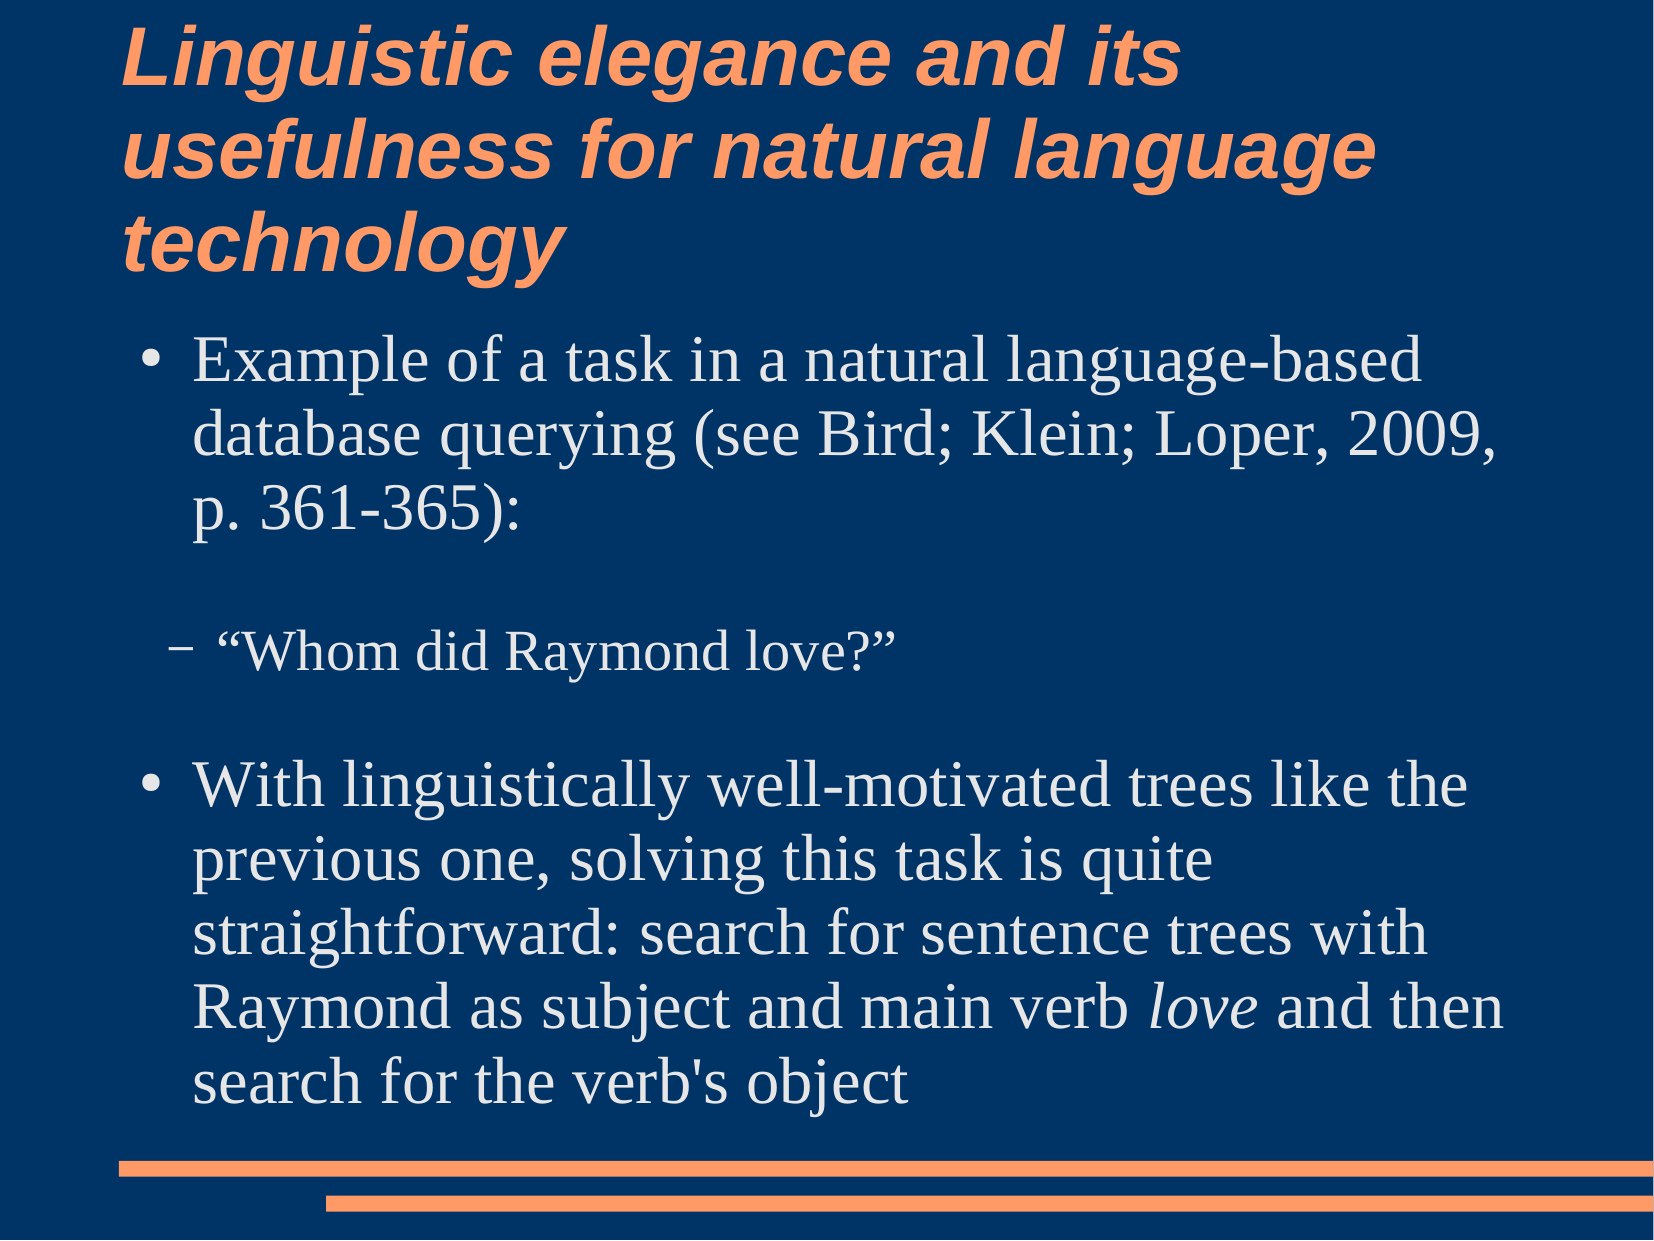

# Linguistic elegance and its usefulness for natural language technology
Example of a task in a natural language-based database querying (see Bird; Klein; Loper, 2009, p. 361-365):
“Whom did Raymond love?”
With linguistically well-motivated trees like the previous one, solving this task is quite straightforward: search for sentence trees with Raymond as subject and main verb love and then search for the verb's object